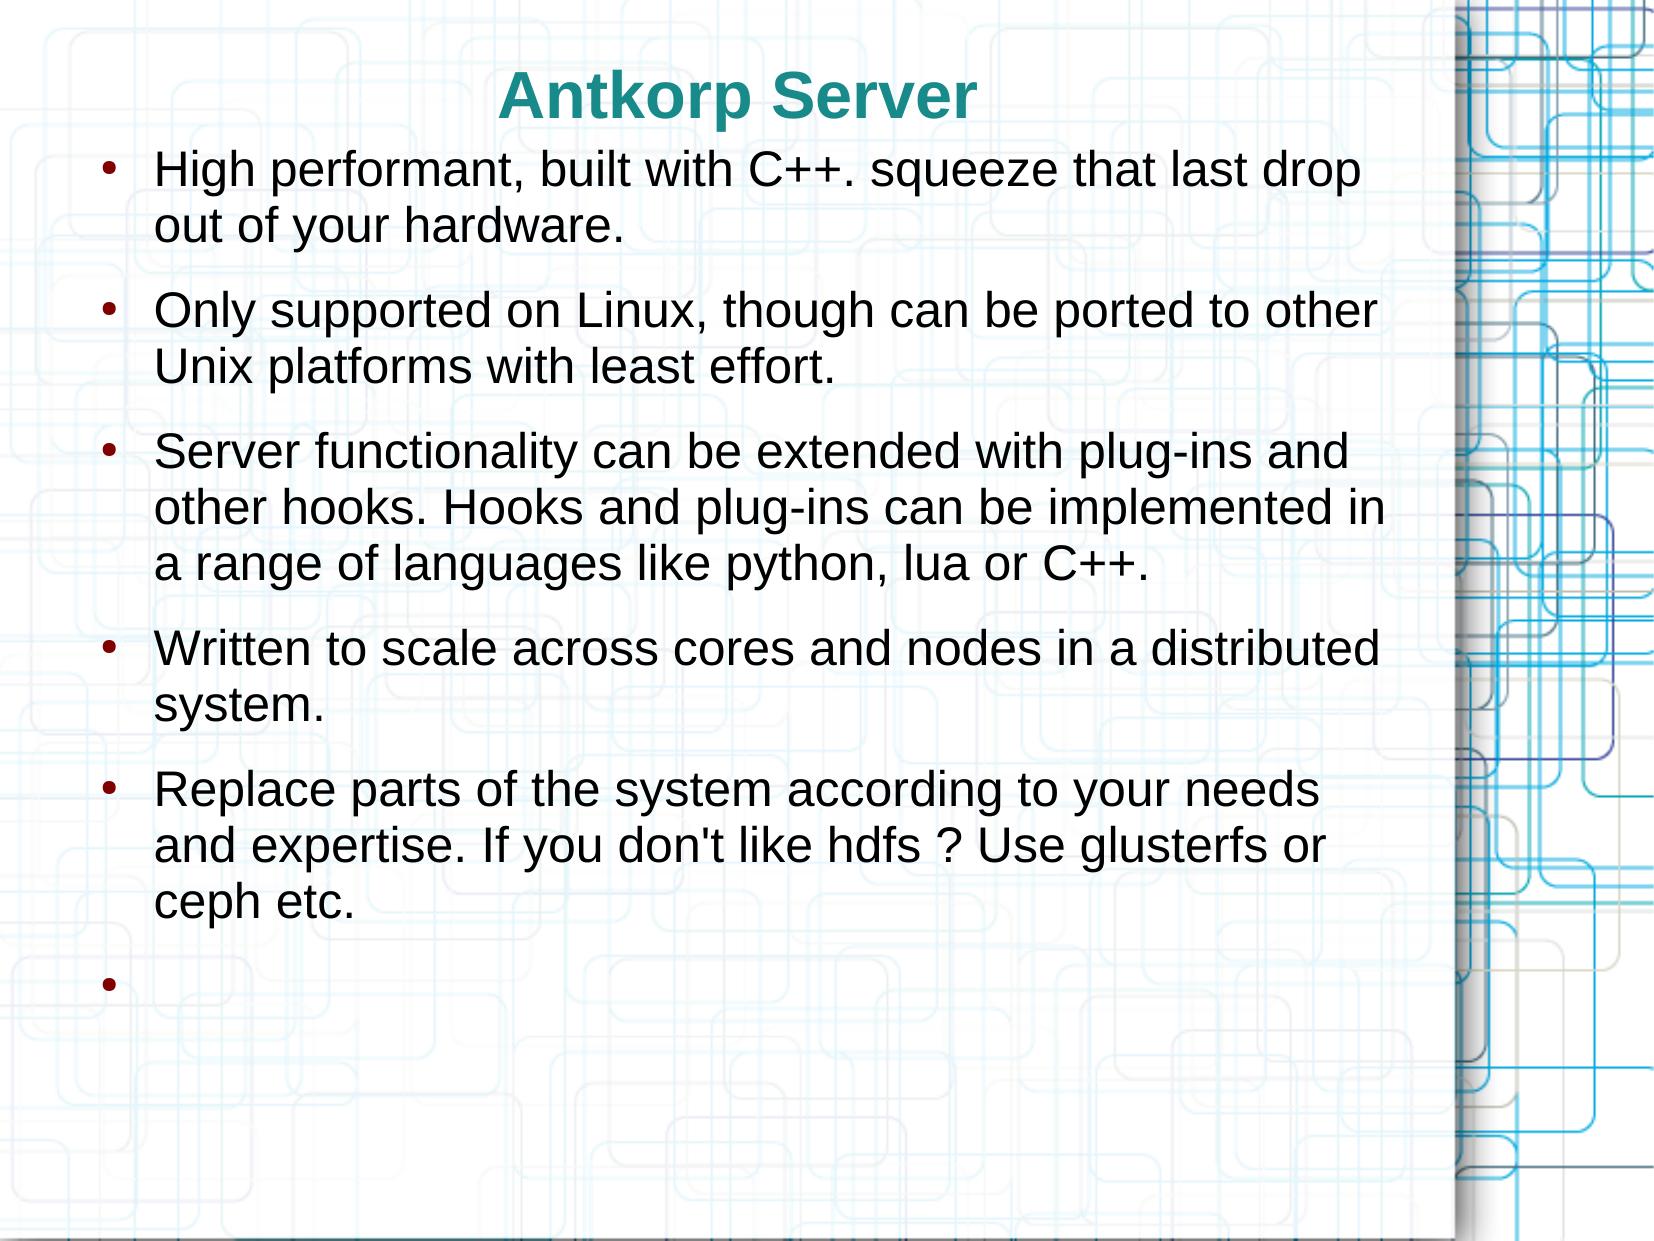

# Antkorp Server
High performant, built with C++. squeeze that last drop out of your hardware.
Only supported on Linux, though can be ported to other Unix platforms with least effort.
Server functionality can be extended with plug-ins and other hooks. Hooks and plug-ins can be implemented in a range of languages like python, lua or C++.
Written to scale across cores and nodes in a distributed system.
Replace parts of the system according to your needs and expertise. If you don't like hdfs ? Use glusterfs or ceph etc.